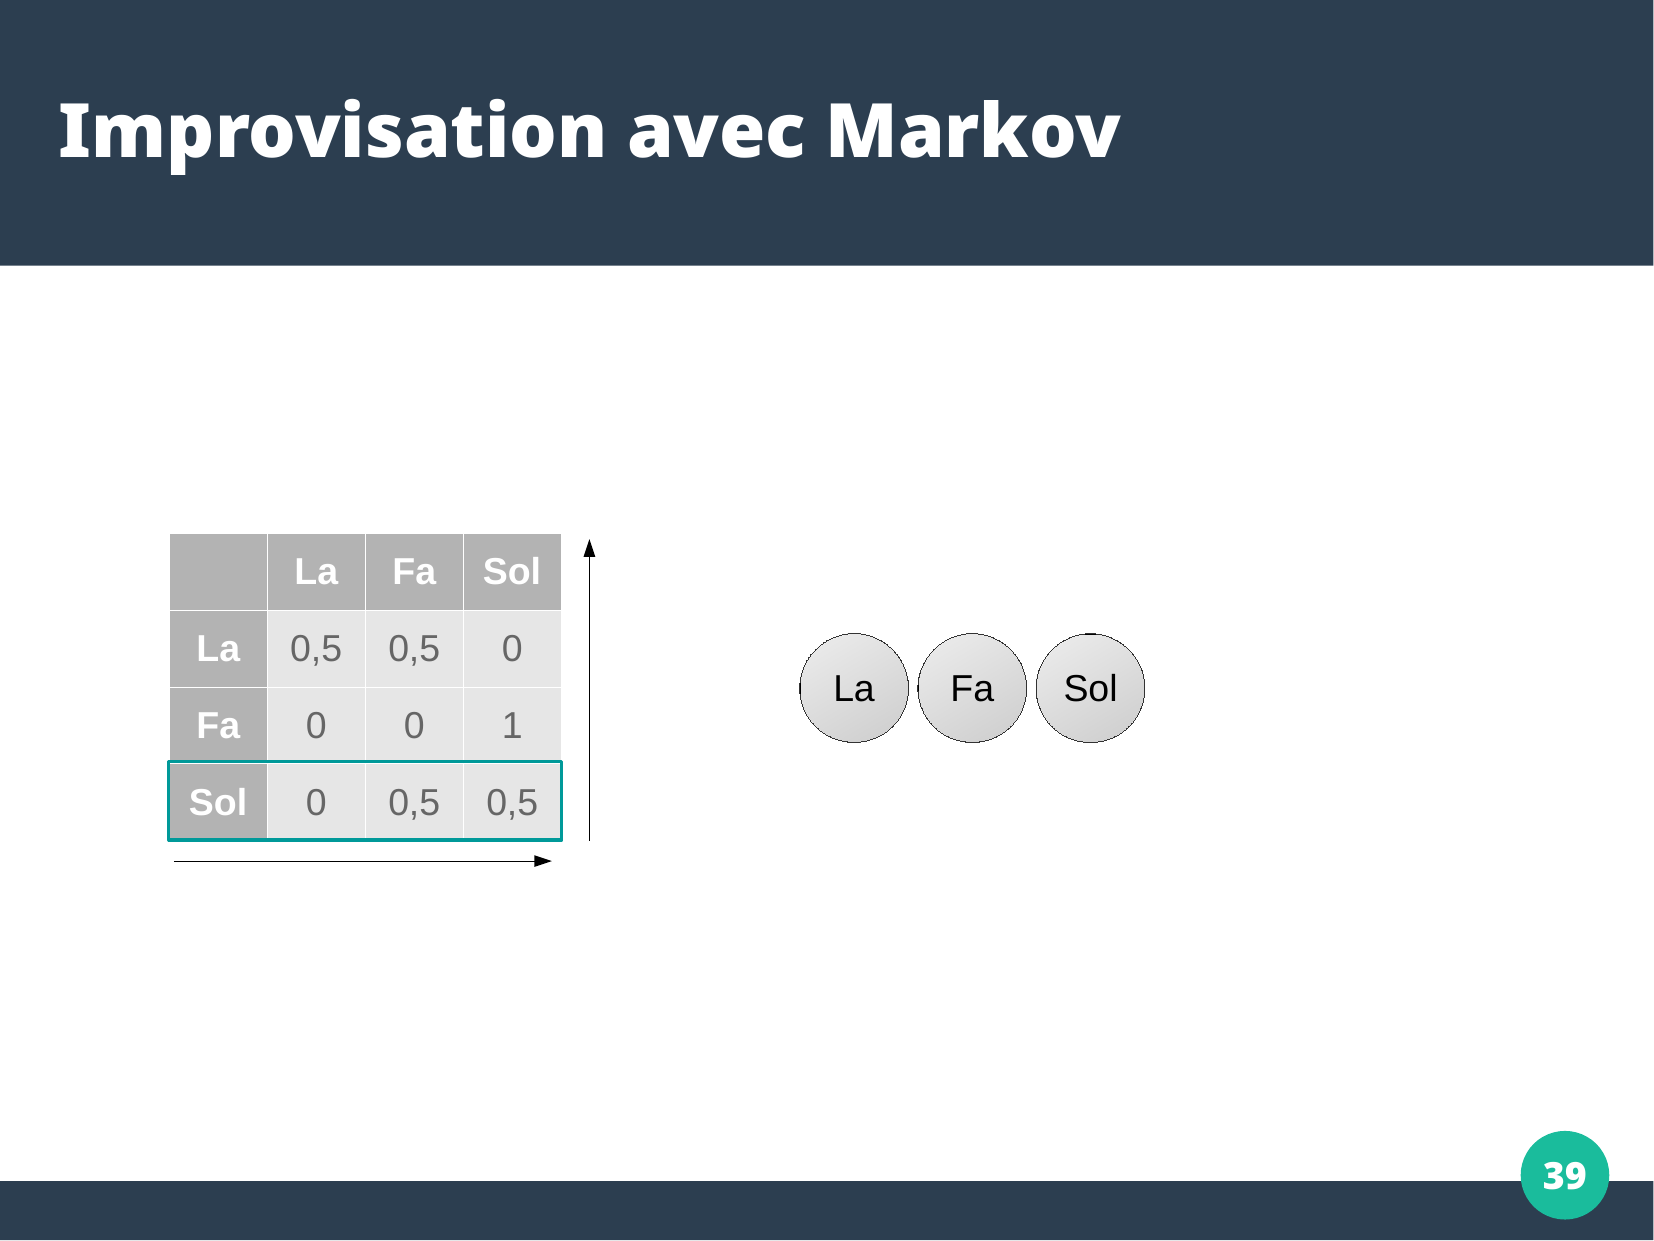

# Improvisation avec Markov
| | La | Fa | Sol |
| --- | --- | --- | --- |
| La | 0,5 | 0,5 | 0 |
| Fa | 0 | 0 | 1 |
| Sol | 0 | 0,5 | 0,5 |
La
Fa
Sol
39